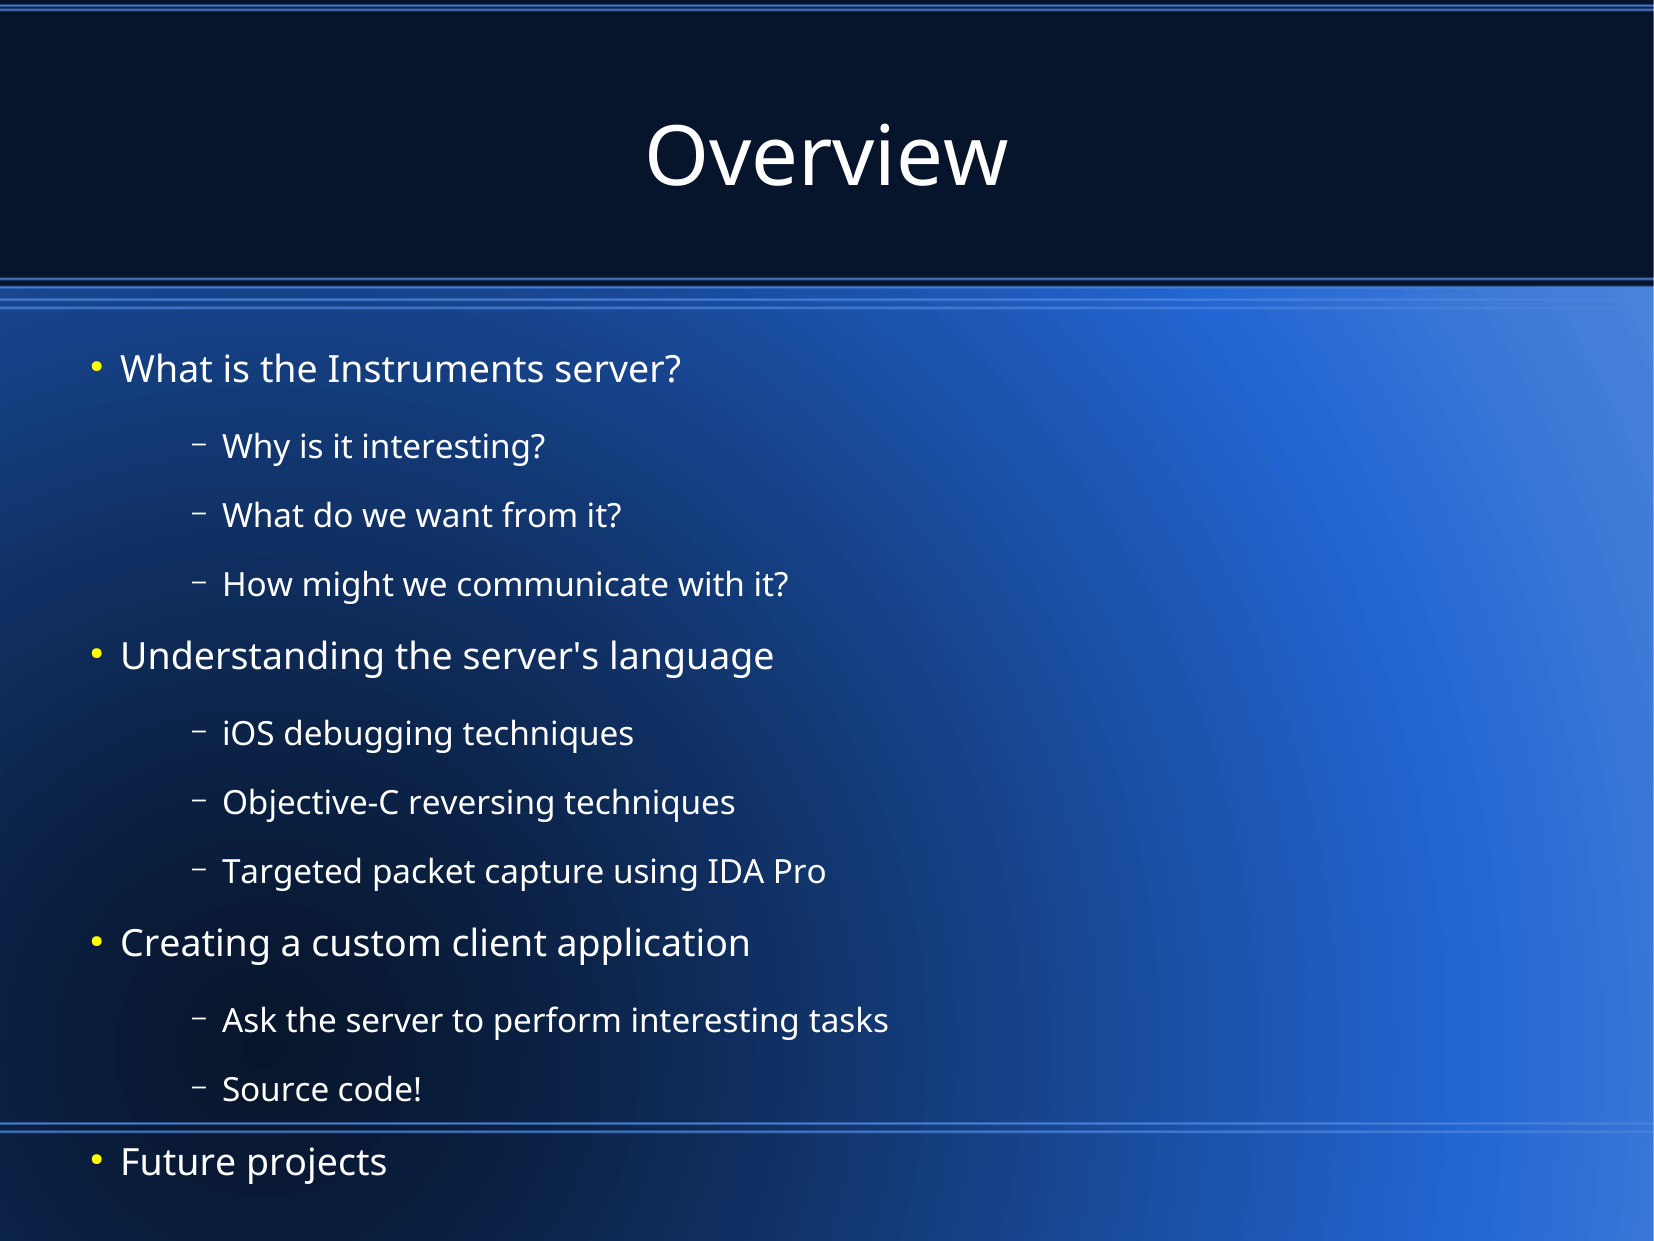

# Overview
What is the Instruments server?
Why is it interesting?
What do we want from it?
How might we communicate with it?
Understanding the server's language
iOS debugging techniques
Objective-C reversing techniques
Targeted packet capture using IDA Pro
Creating a custom client application
Ask the server to perform interesting tasks
Source code!
Future projects